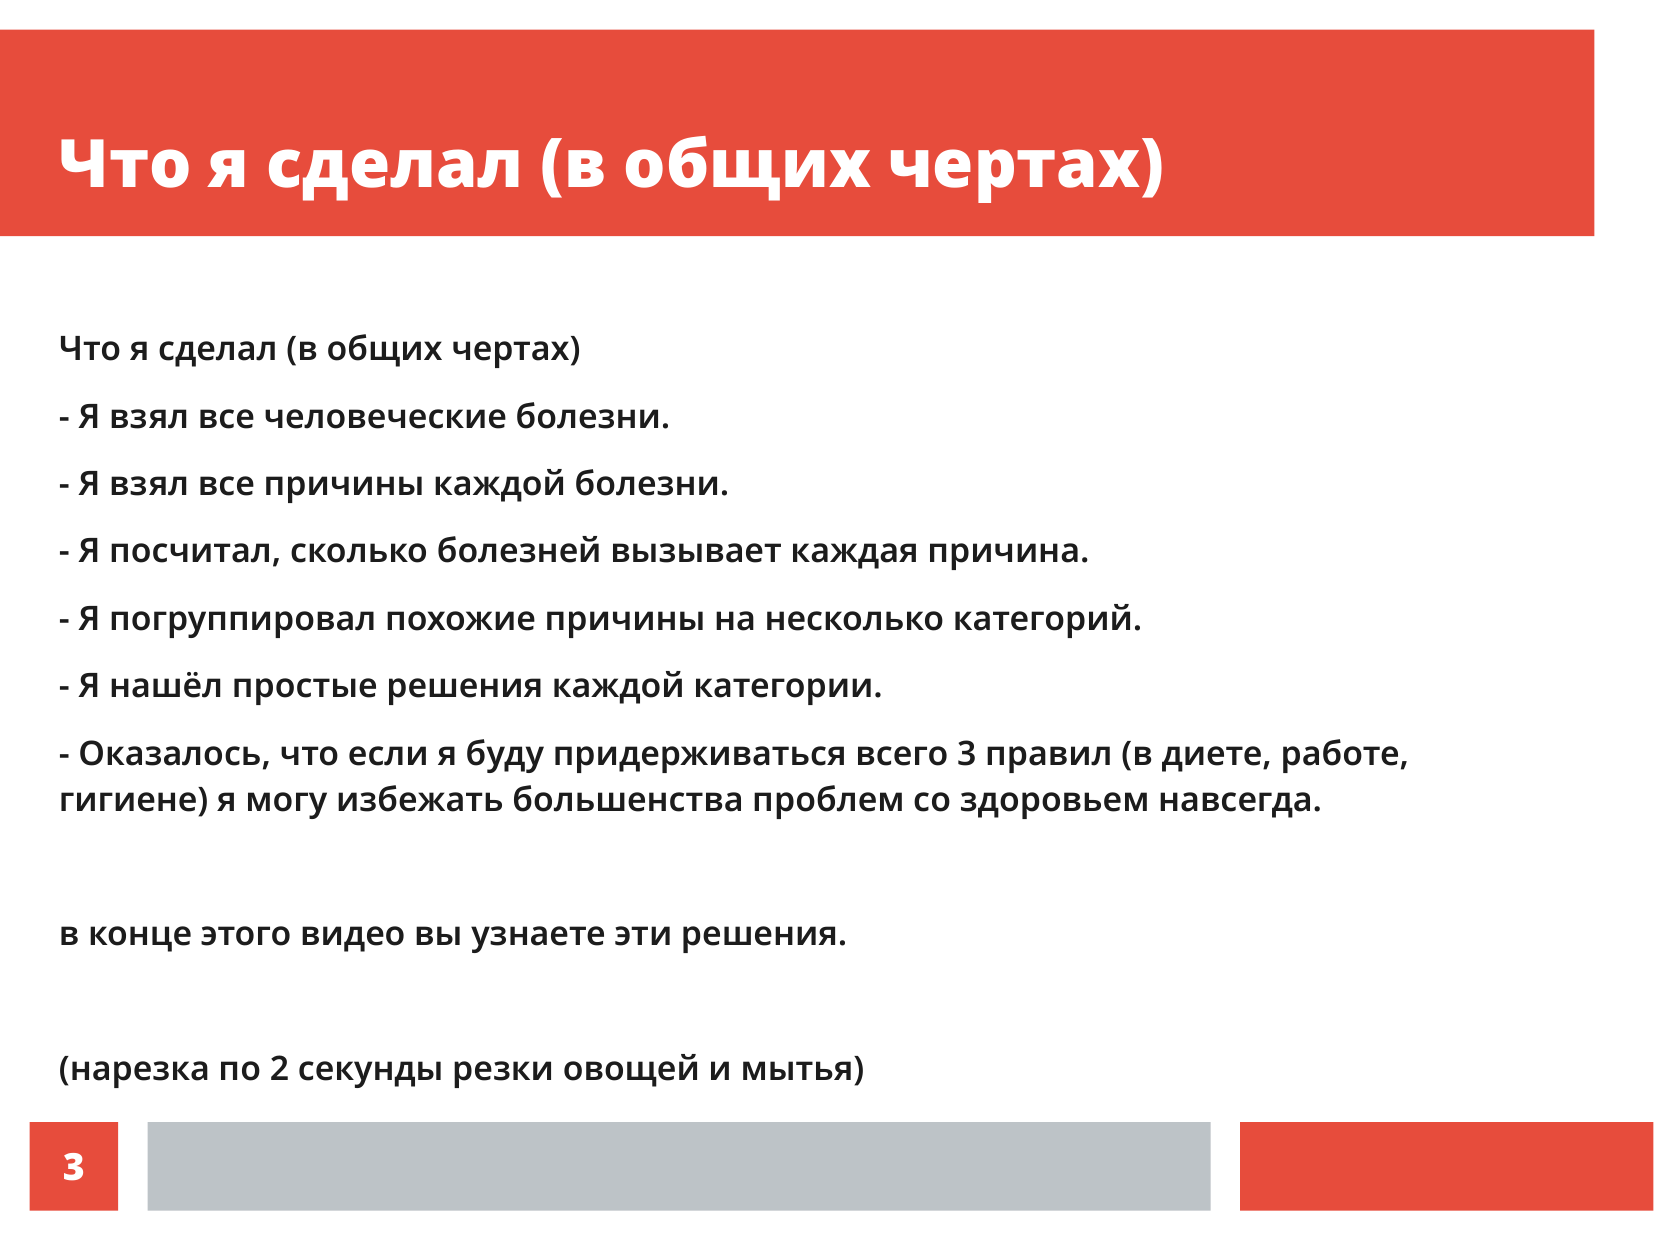

# Что я сделал (в общих чертах)
Что я сделал (в общих чертах)
- Я взял все человеческие болезни.
- Я взял все причины каждой болезни.
- Я посчитал, сколько болезней вызывает каждая причина.
- Я погруппировал похожие причины на несколько категорий.
- Я нашёл простые решения каждой категории.
- Оказалось, что если я буду придерживаться всего 3 правил (в диете, работе, гигиене) я могу избежать большенства проблем со здоровьем навсегда.
в конце этого видео вы узнаете эти решения.
(нарезка по 2 секунды резки овощей и мытья)
3